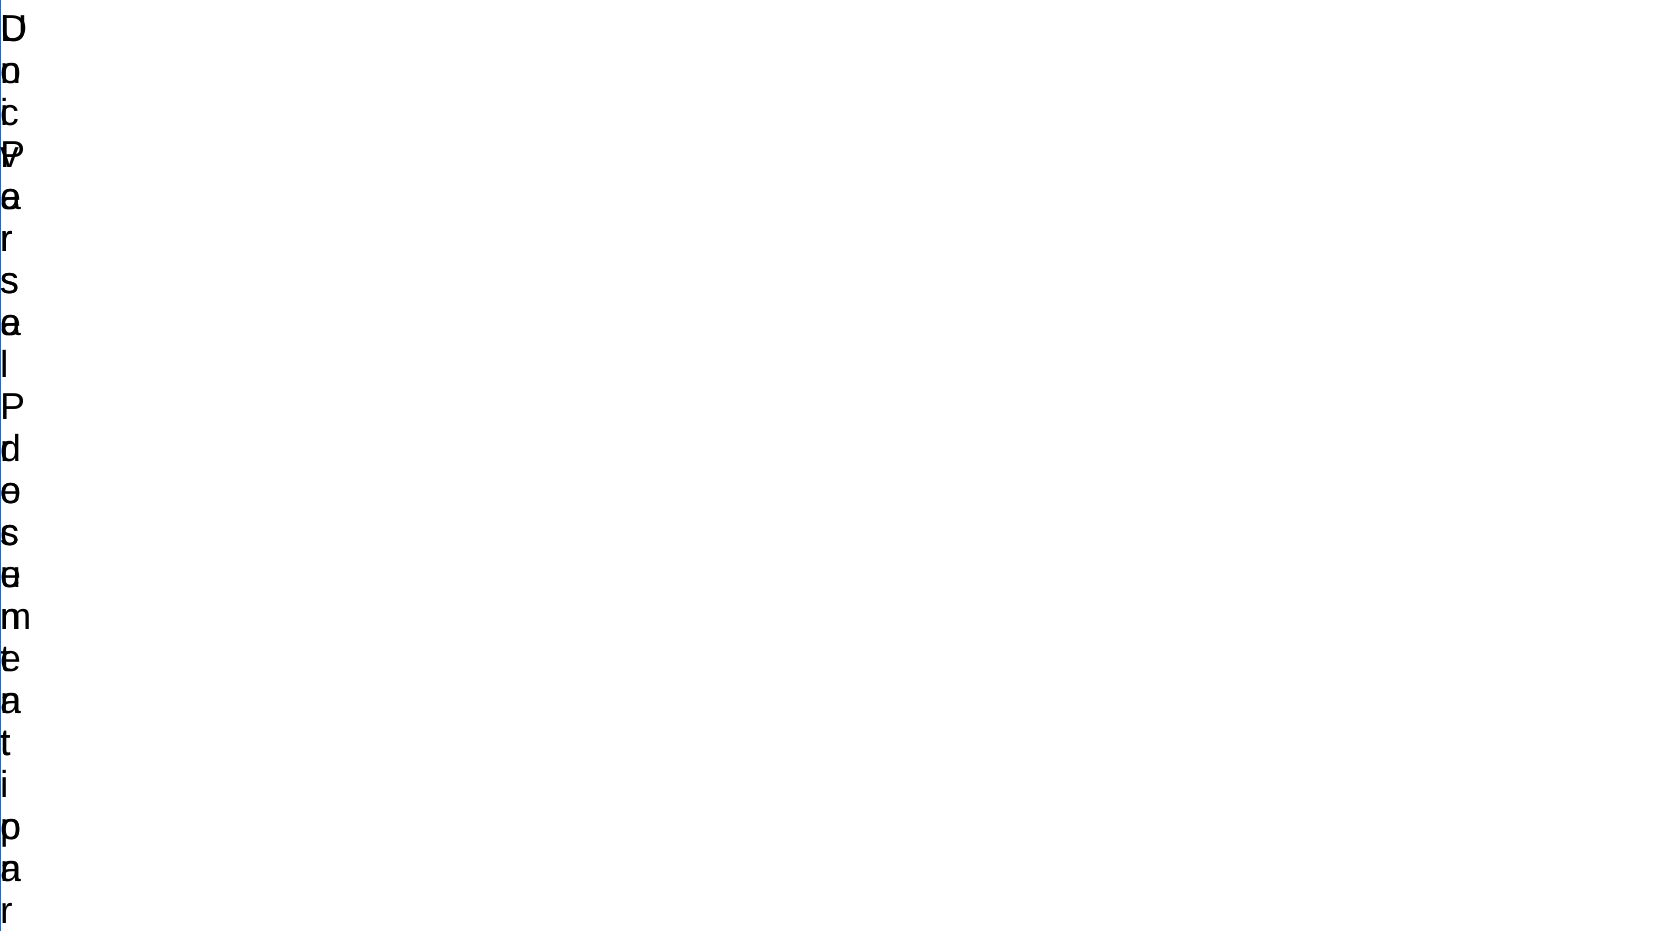

DocParse Presentation
Universal document parsing in AILANG